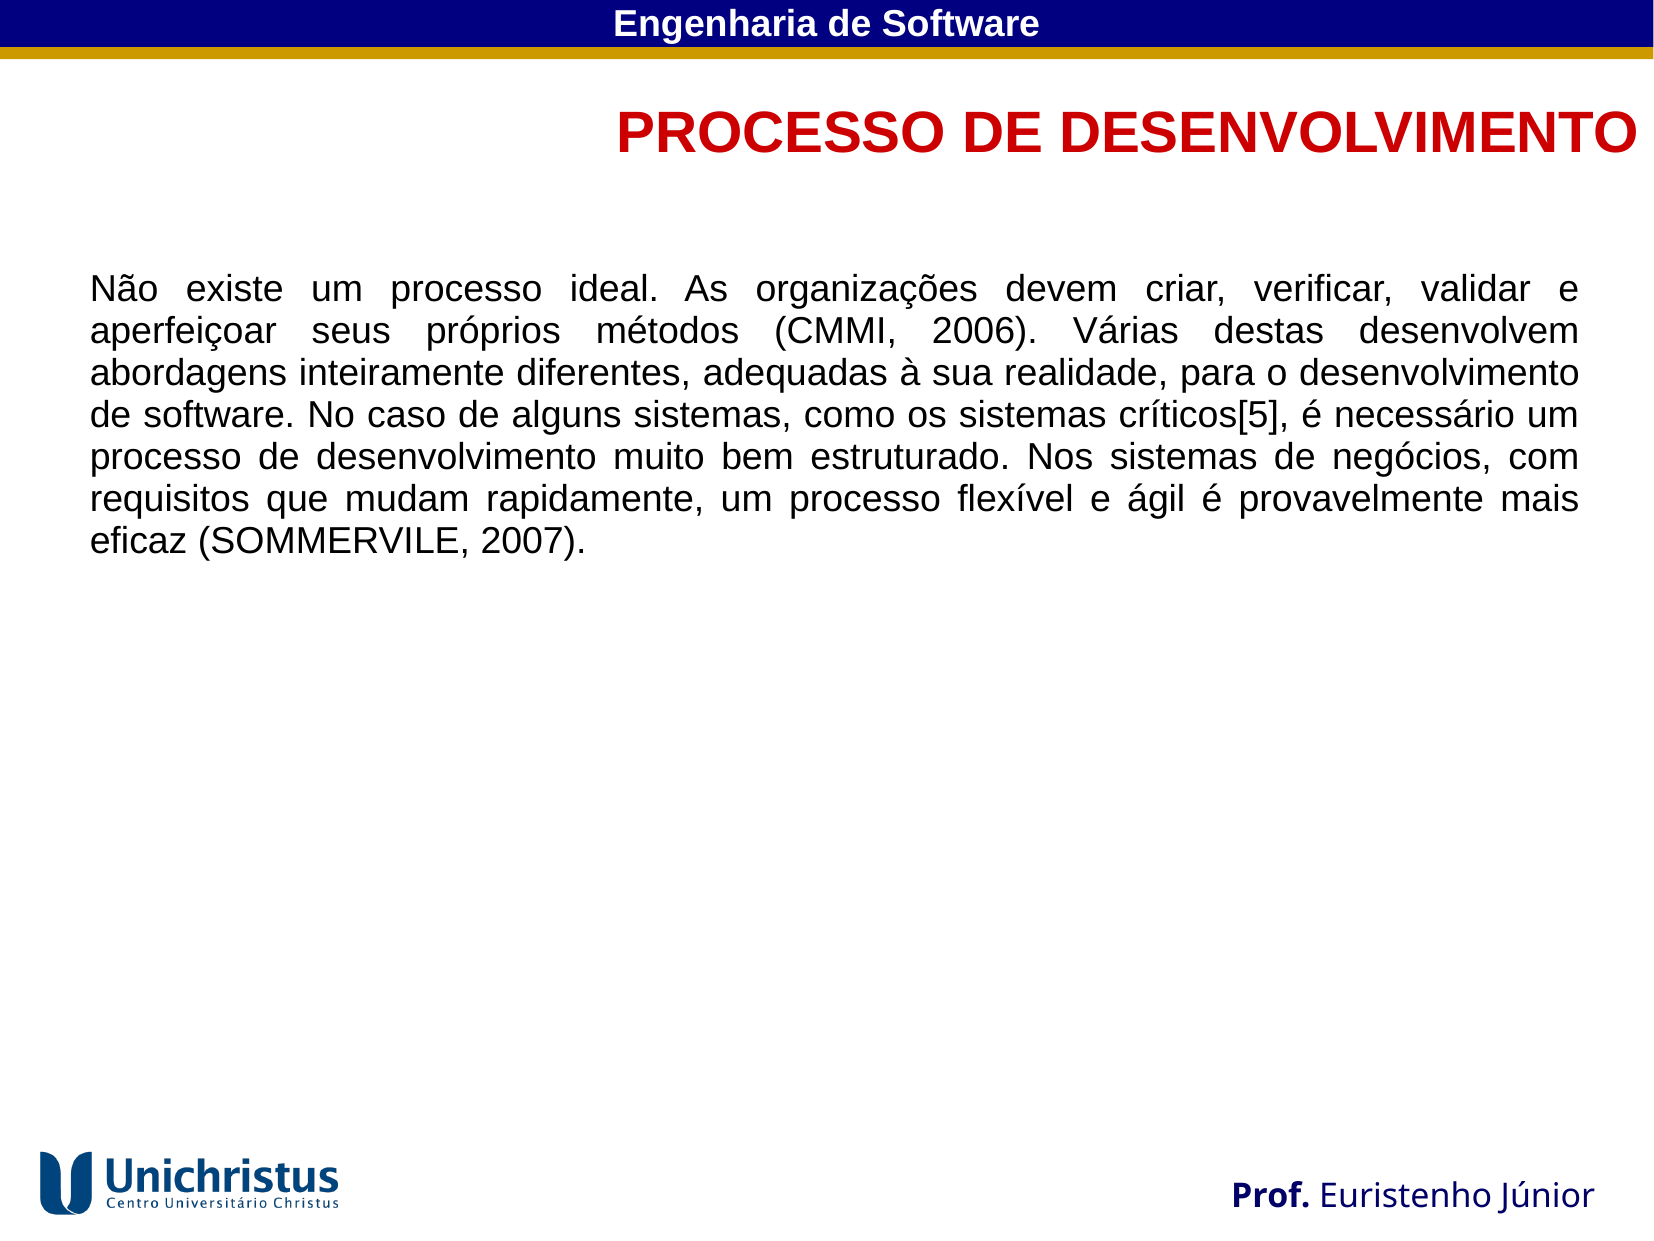

Engenharia de Software
PROCESSO DE DESENVOLVIMENTO
Não existe um processo ideal. As organizações devem criar, verificar, validar e aperfeiçoar seus próprios métodos (CMMI, 2006). Várias destas desenvolvem abordagens inteiramente diferentes, adequadas à sua realidade, para o desenvolvimento de software. No caso de alguns sistemas, como os sistemas críticos[5], é necessário um processo de desenvolvimento muito bem estruturado. Nos sistemas de negócios, com requisitos que mudam rapidamente, um processo flexível e ágil é provavelmente mais eficaz (SOMMERVILE, 2007).
Prof. Euristenho Júnior